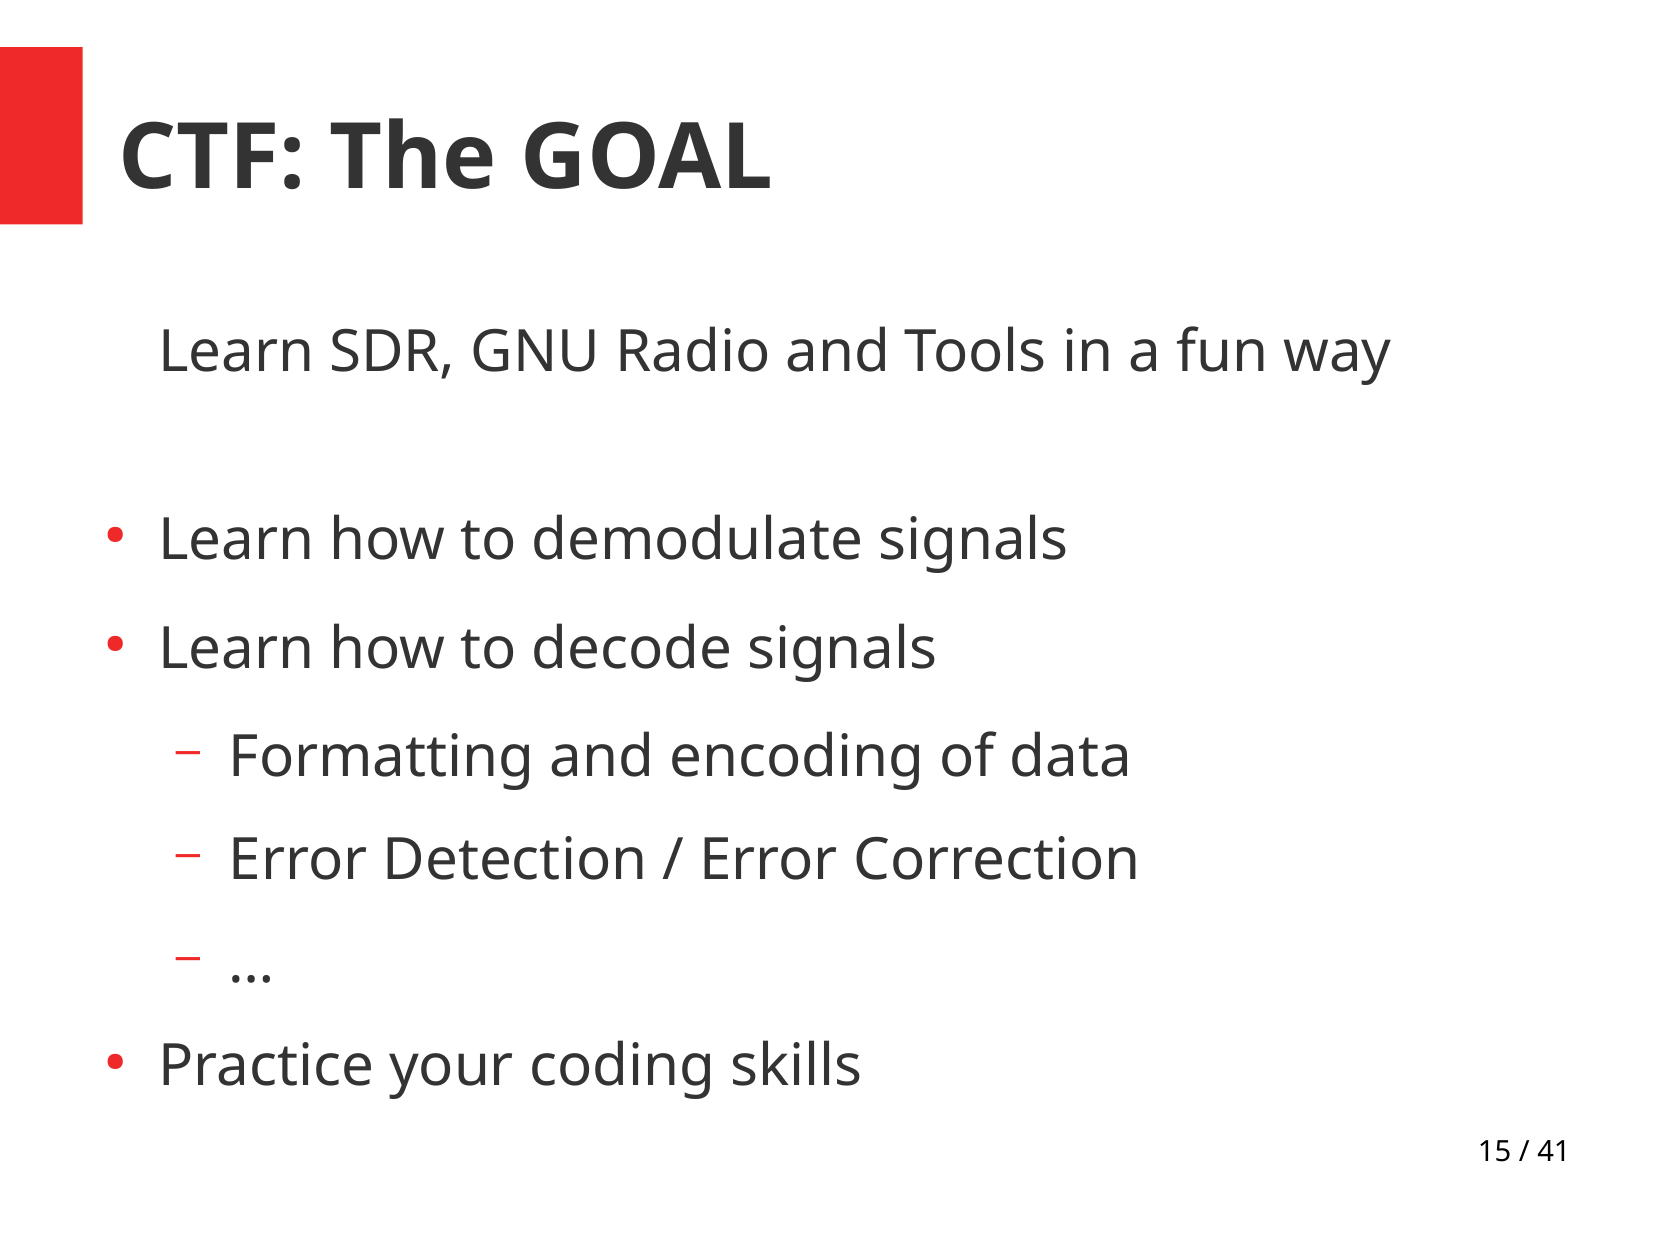

# CTF: The GOAL
Learn SDR, GNU Radio and Tools in a fun way
Learn how to demodulate signals
Learn how to decode signals
Formatting and encoding of data
Error Detection / Error Correction
…
Practice your coding skills
15